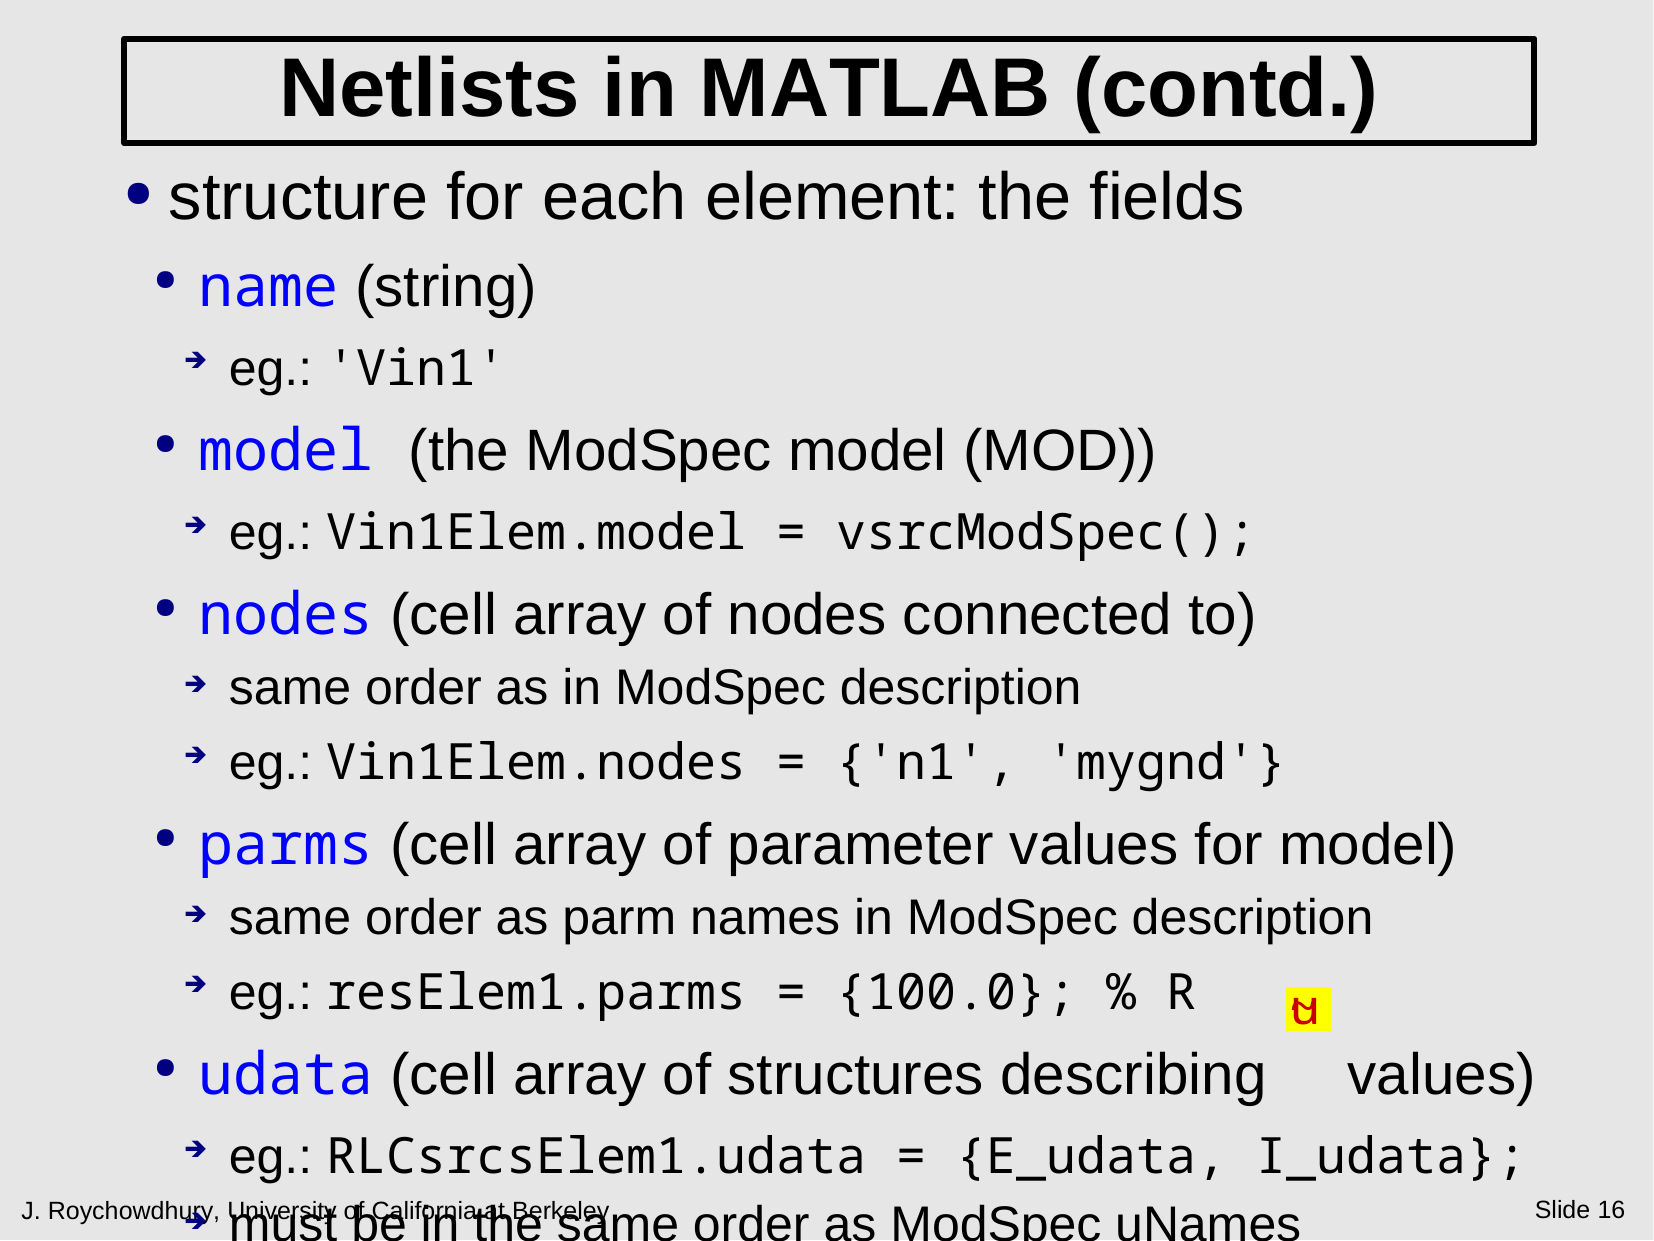

# Netlists in MATLAB (contd.)
structure for each element: the fields
name (string)
eg.: 'Vin1'
model (the ModSpec model (MOD))
eg.: Vin1Elem.model = vsrcModSpec();
nodes (cell array of nodes connected to)
same order as in ModSpec description
eg.: Vin1Elem.nodes = {'n1', 'mygnd'}
parms (cell array of parameter values for model)
same order as parm names in ModSpec description
eg.: resElem1.parms = {100.0}; % R
udata (cell array of structures describing values)
eg.: RLCsrcsElem1.udata = {E_udata, I_udata};
must be in the same order as ModSpec uNames